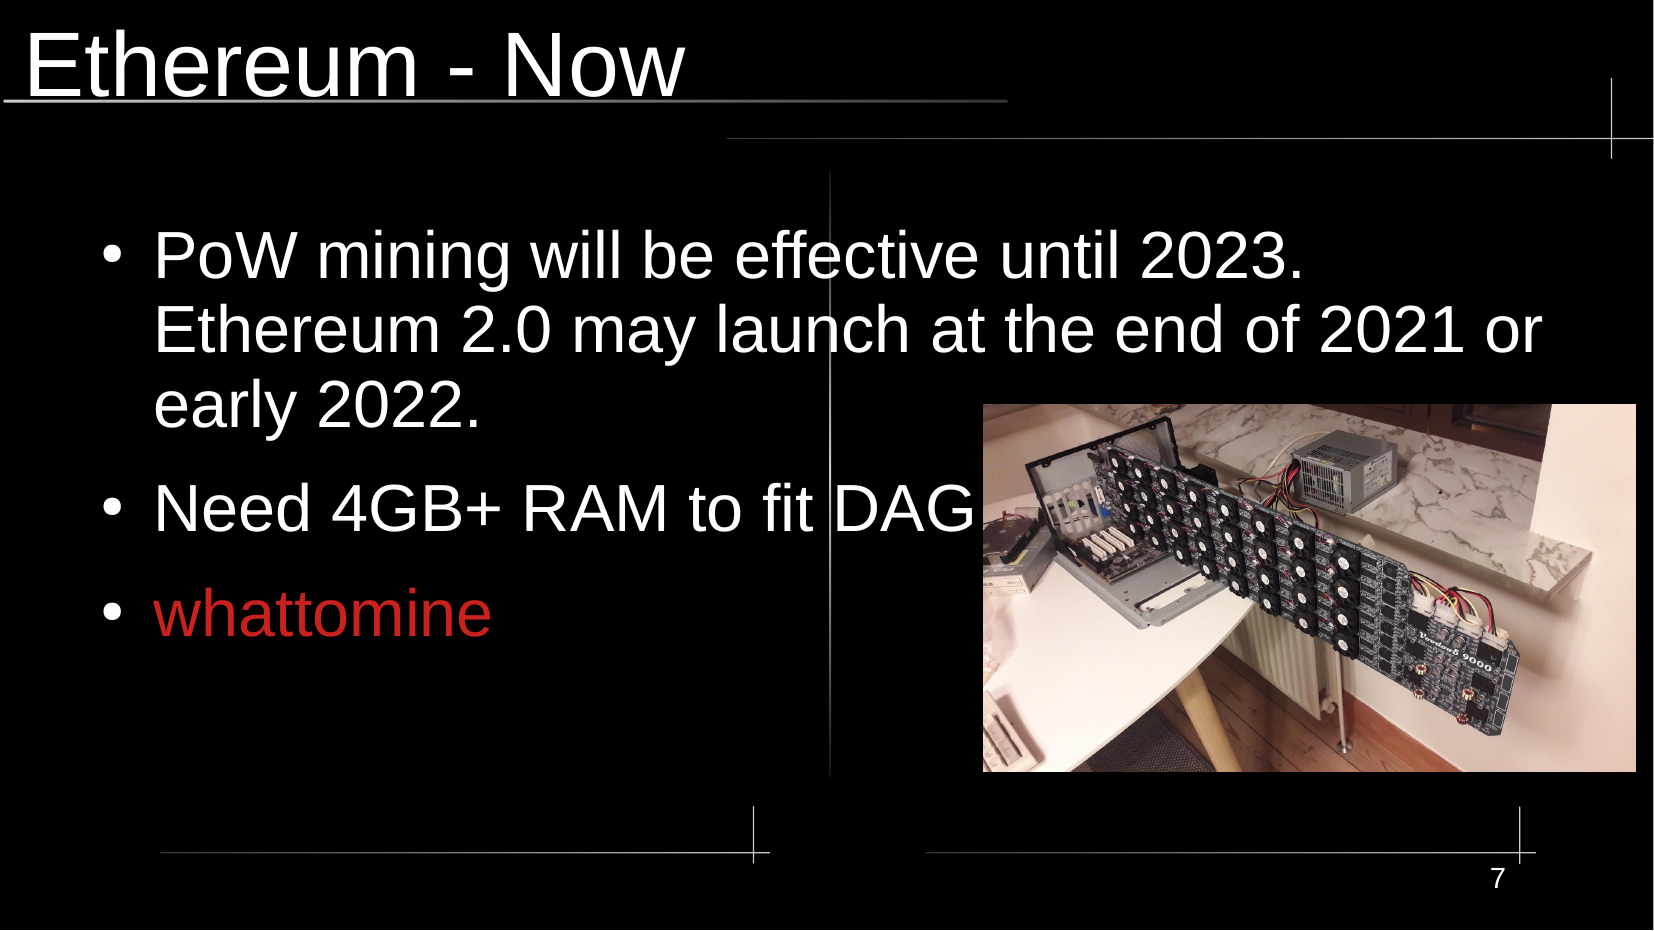

# Ethereum - Now
PoW mining will be effective until 2023. Ethereum 2.0 may launch at the end of 2021 or early 2022.
Need 4GB+ RAM to fit DAG
whattomine
7